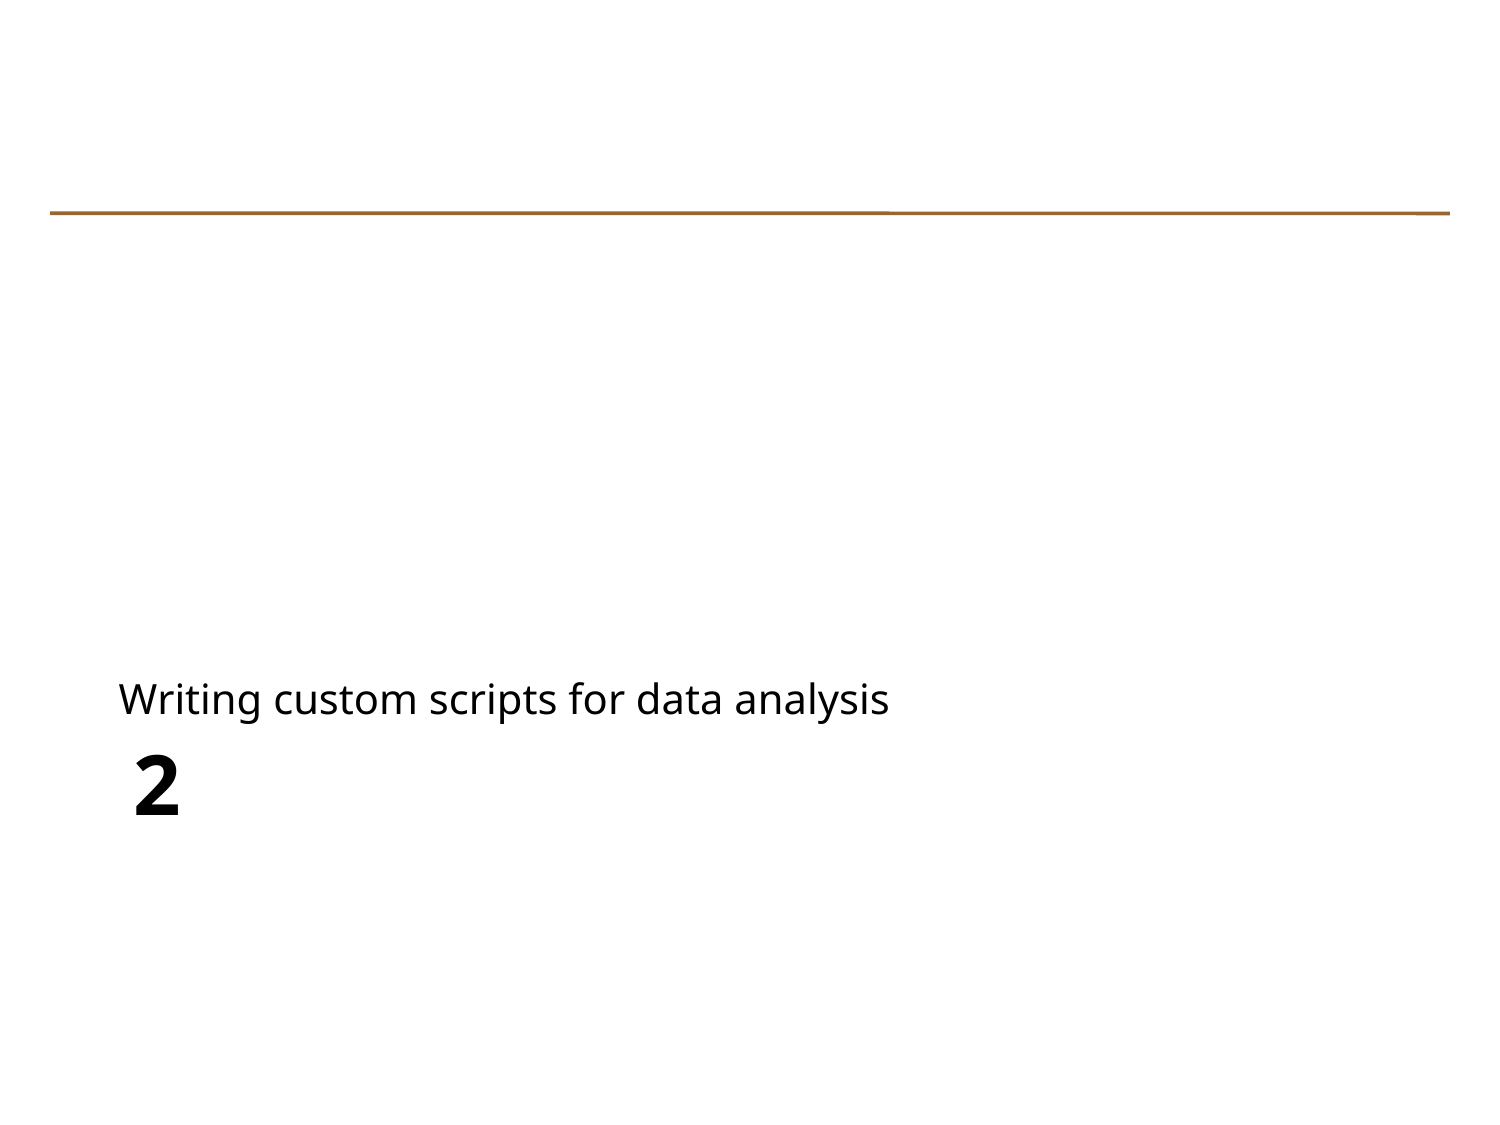

Writing custom scripts for data analysis
2